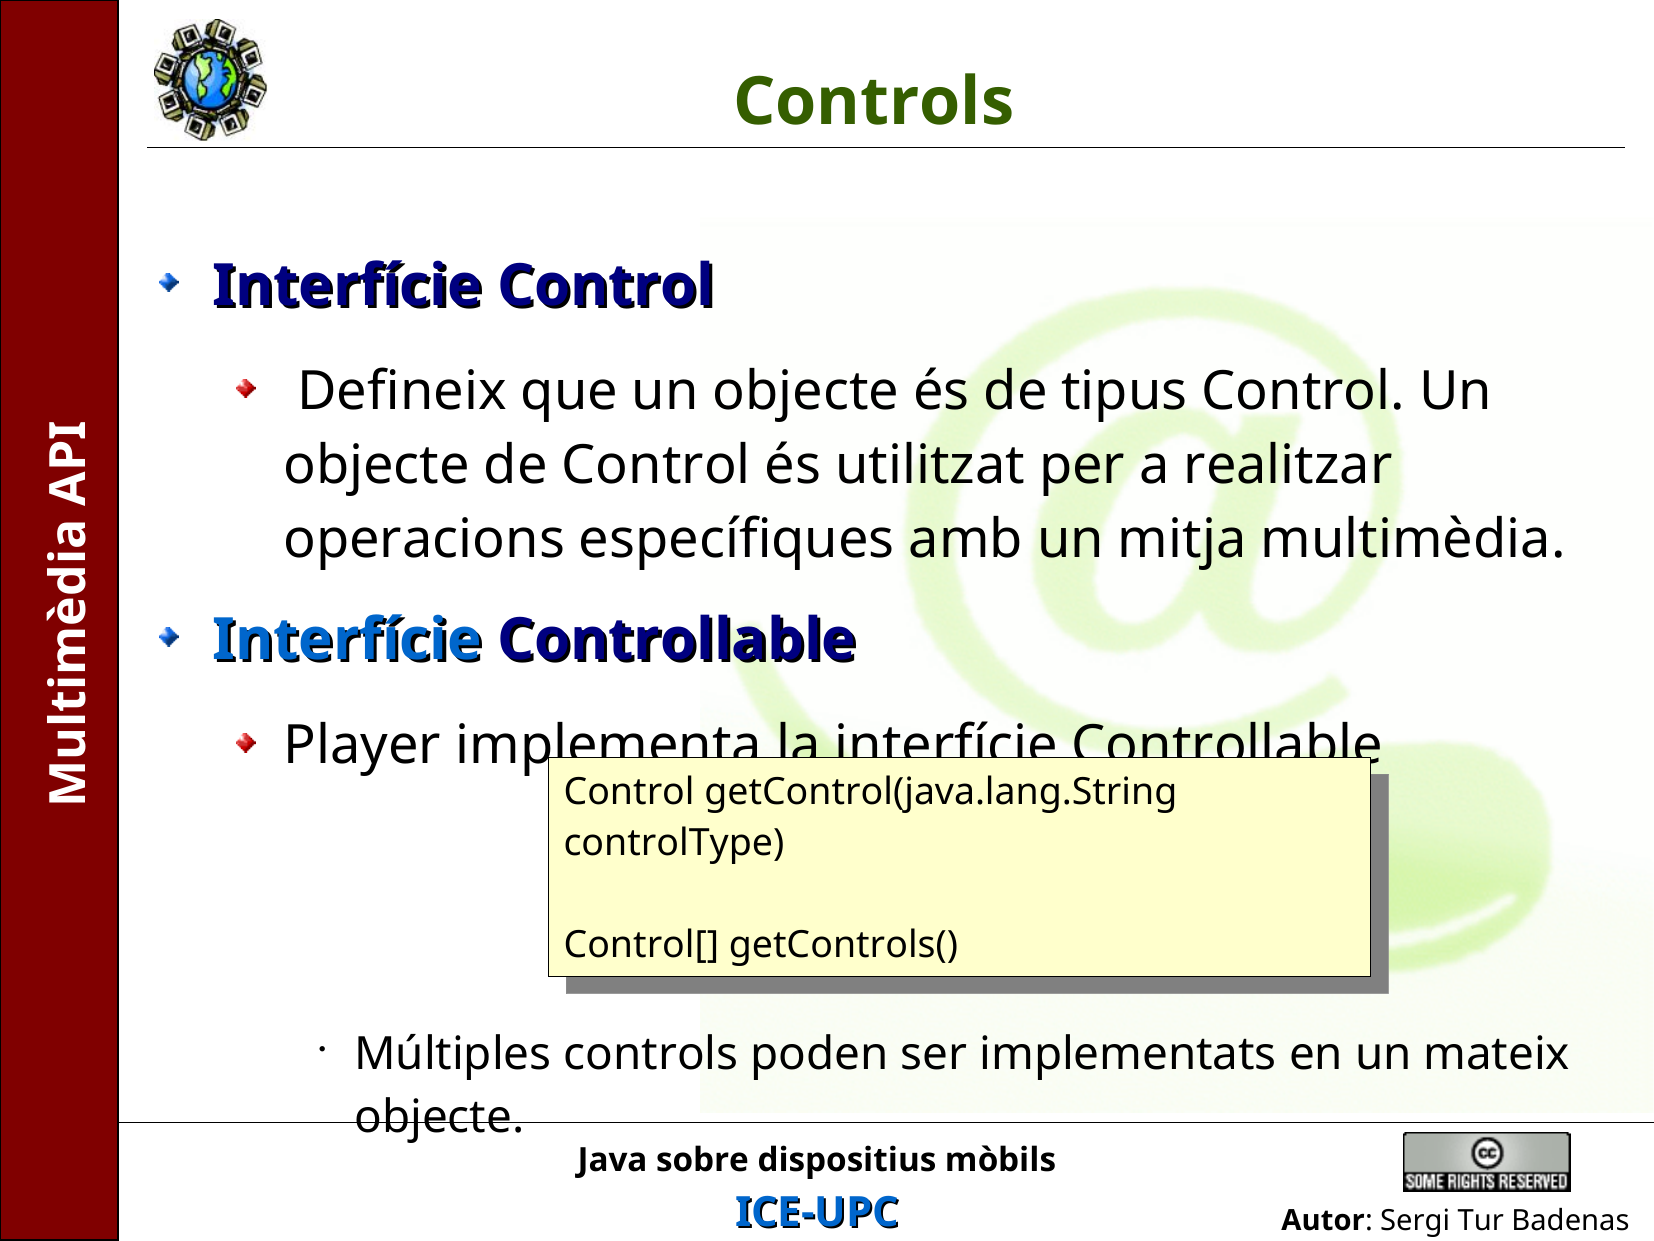

# Controls
Interfície Control
 Defineix que un objecte és de tipus Control. Un objecte de Control és utilitzat per a realitzar operacions específiques amb un mitja multimèdia.
Interfície Controllable
Player implementa la interfície Controllable
Múltiples controls poden ser implementats en un mateix objecte.
Control getControl(java.lang.String controlType)
Control[] getControls()